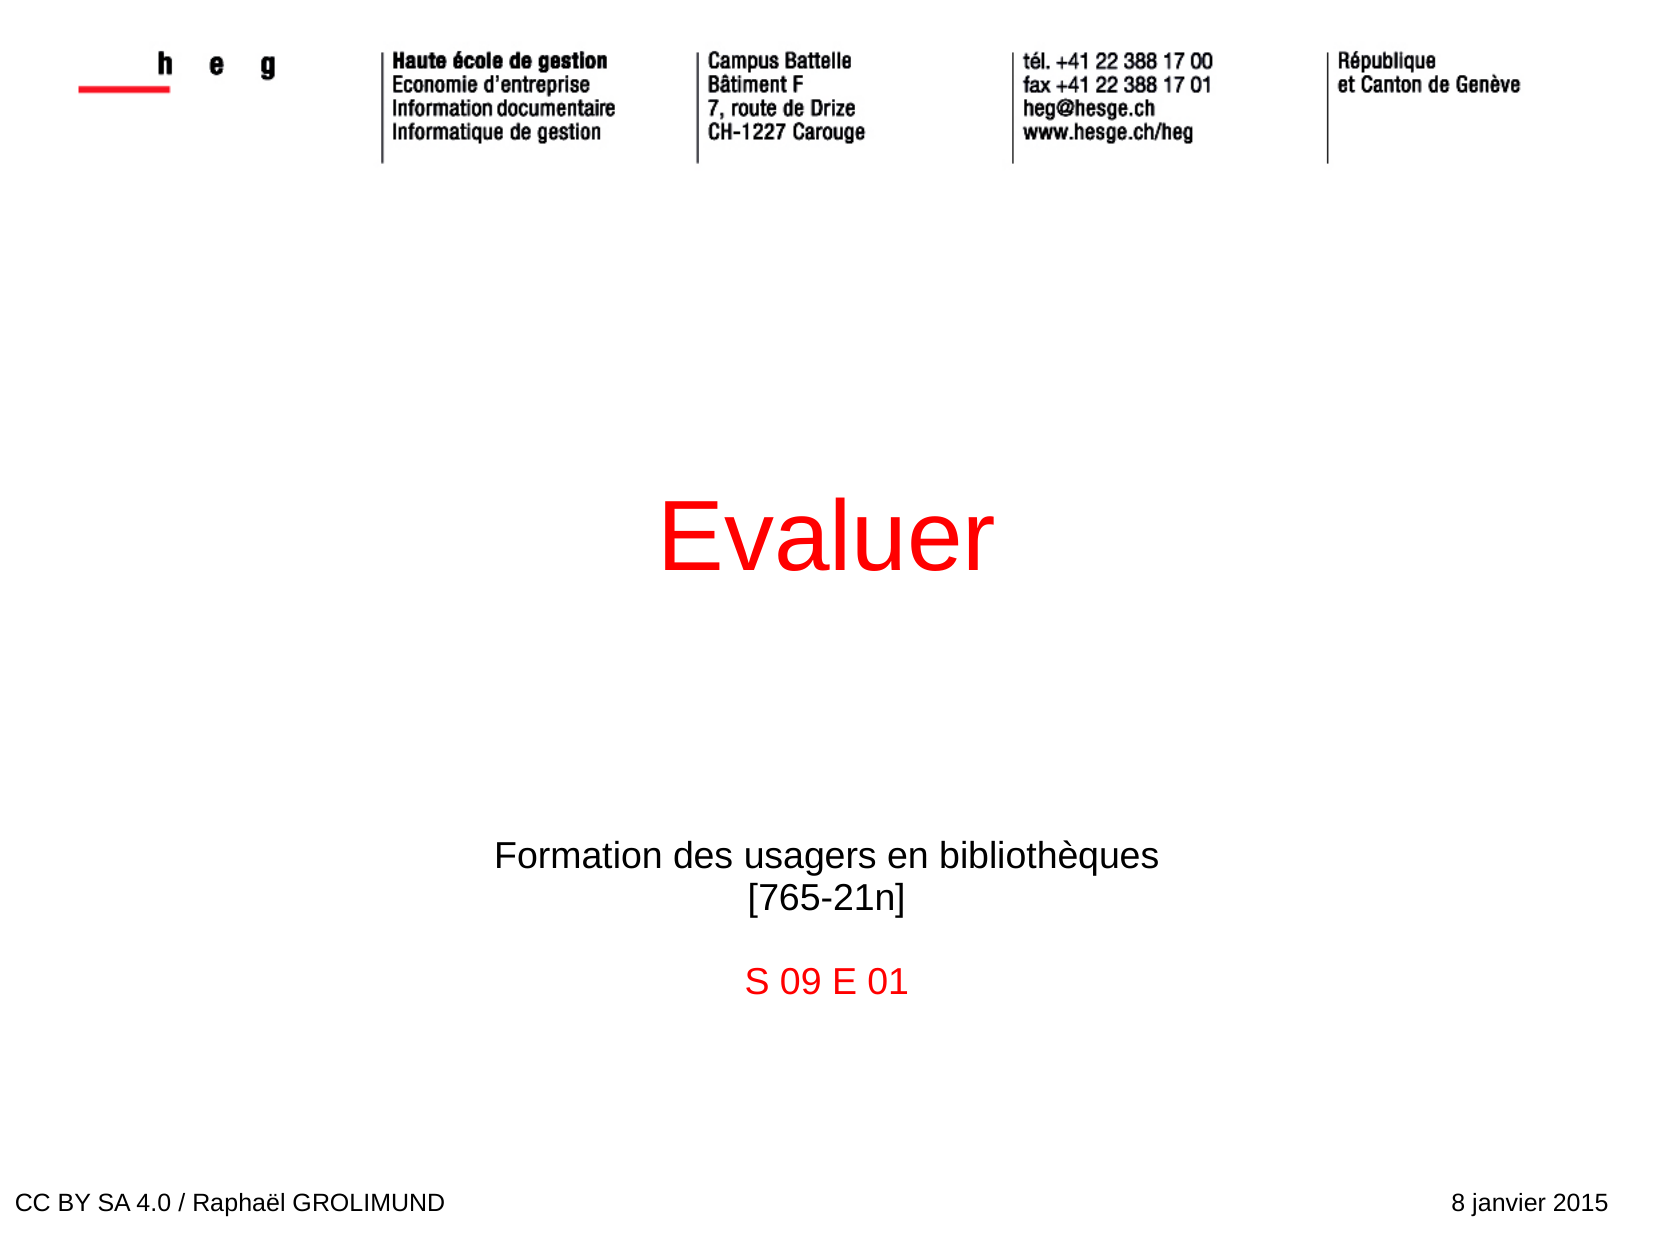

Evaluer
Formation des usagers en bibliothèques
[765-21n]
S 09 E 01
CC BY SA 4.0 / Raphaël GROLIMUND	8 janvier 2015